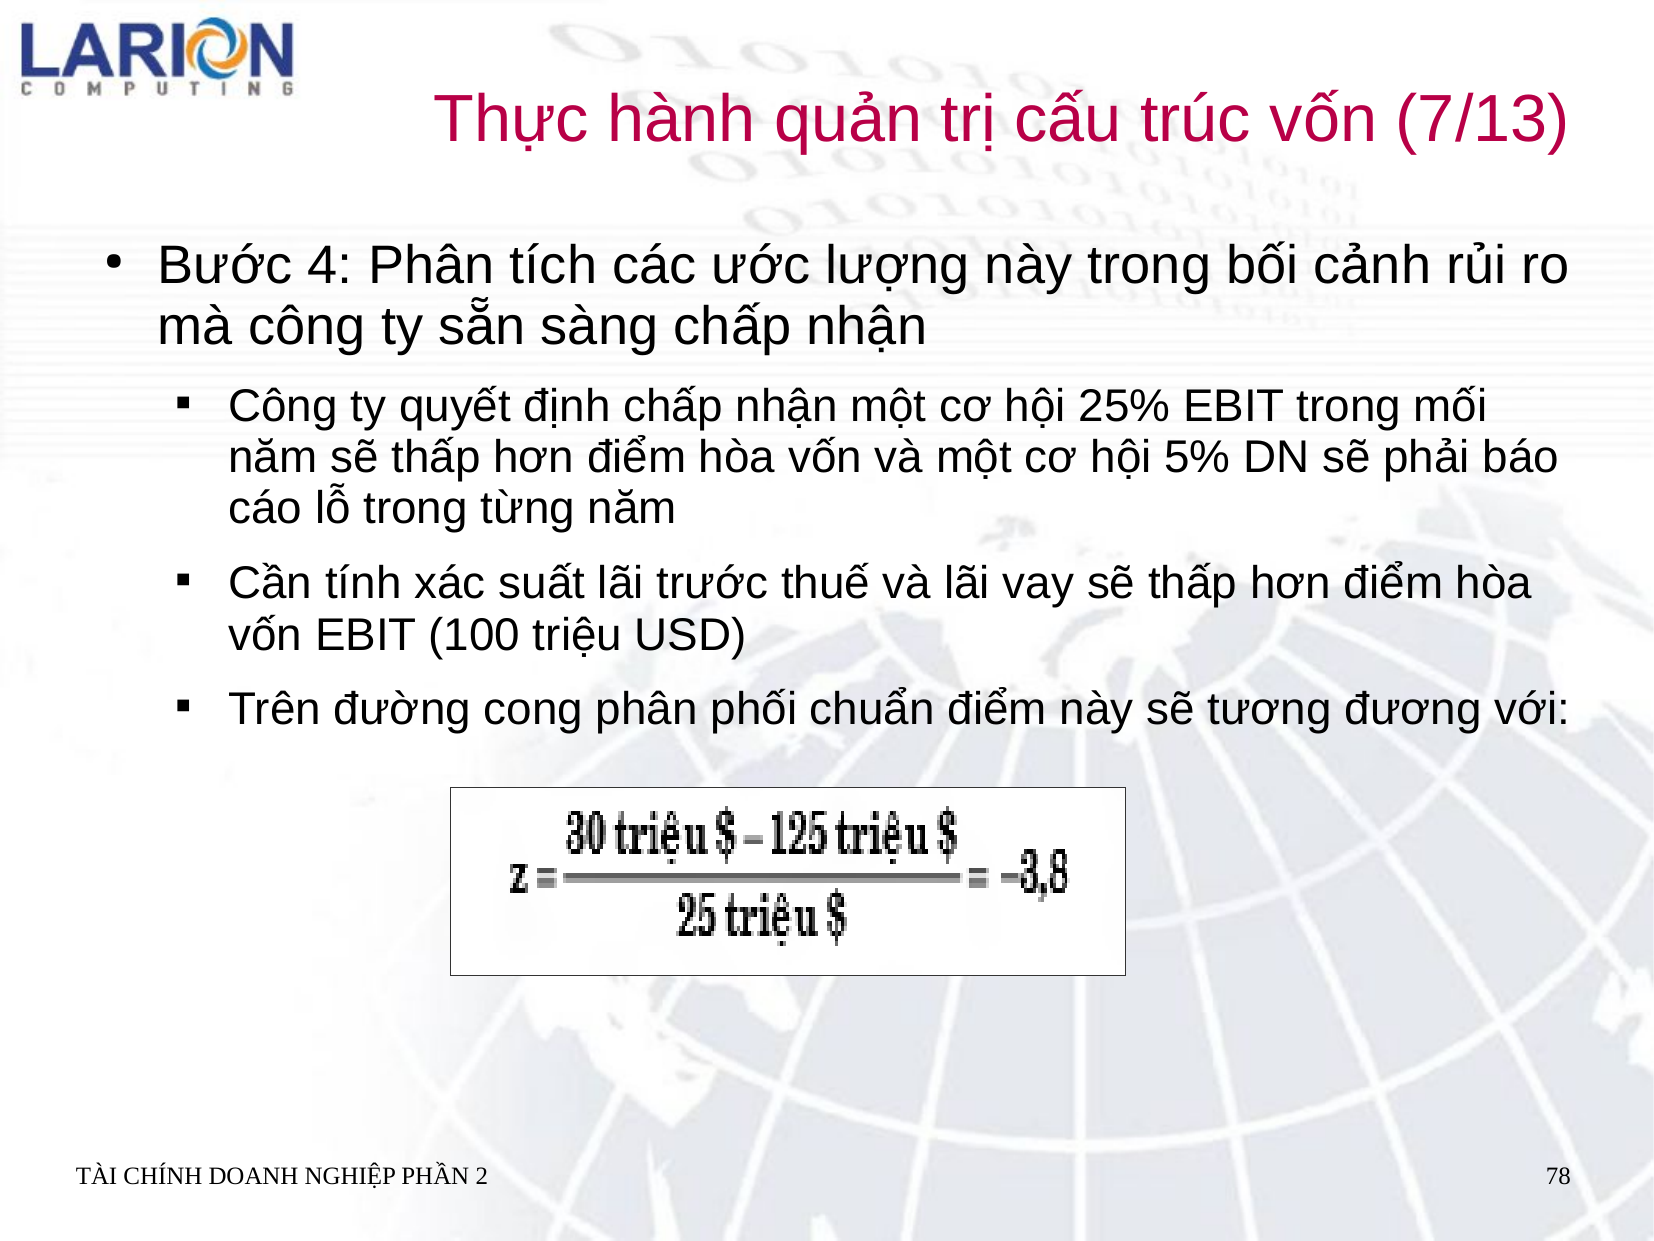

# Thực hành quản trị cấu trúc vốn (7/13)
Bước 4: Phân tích các ước lượng này trong bối cảnh rủi ro mà công ty sẵn sàng chấp nhận
Công ty quyết định chấp nhận một cơ hội 25% EBIT trong mối năm sẽ thấp hơn điểm hòa vốn và một cơ hội 5% DN sẽ phải báo cáo lỗ trong từng năm
Cần tính xác suất lãi trước thuế và lãi vay sẽ thấp hơn điểm hòa vốn EBIT (100 triệu USD)
Trên đường cong phân phối chuẩn điểm này sẽ tương đương với:
TÀI CHÍNH DOANH NGHIỆP PHẦN 2
78